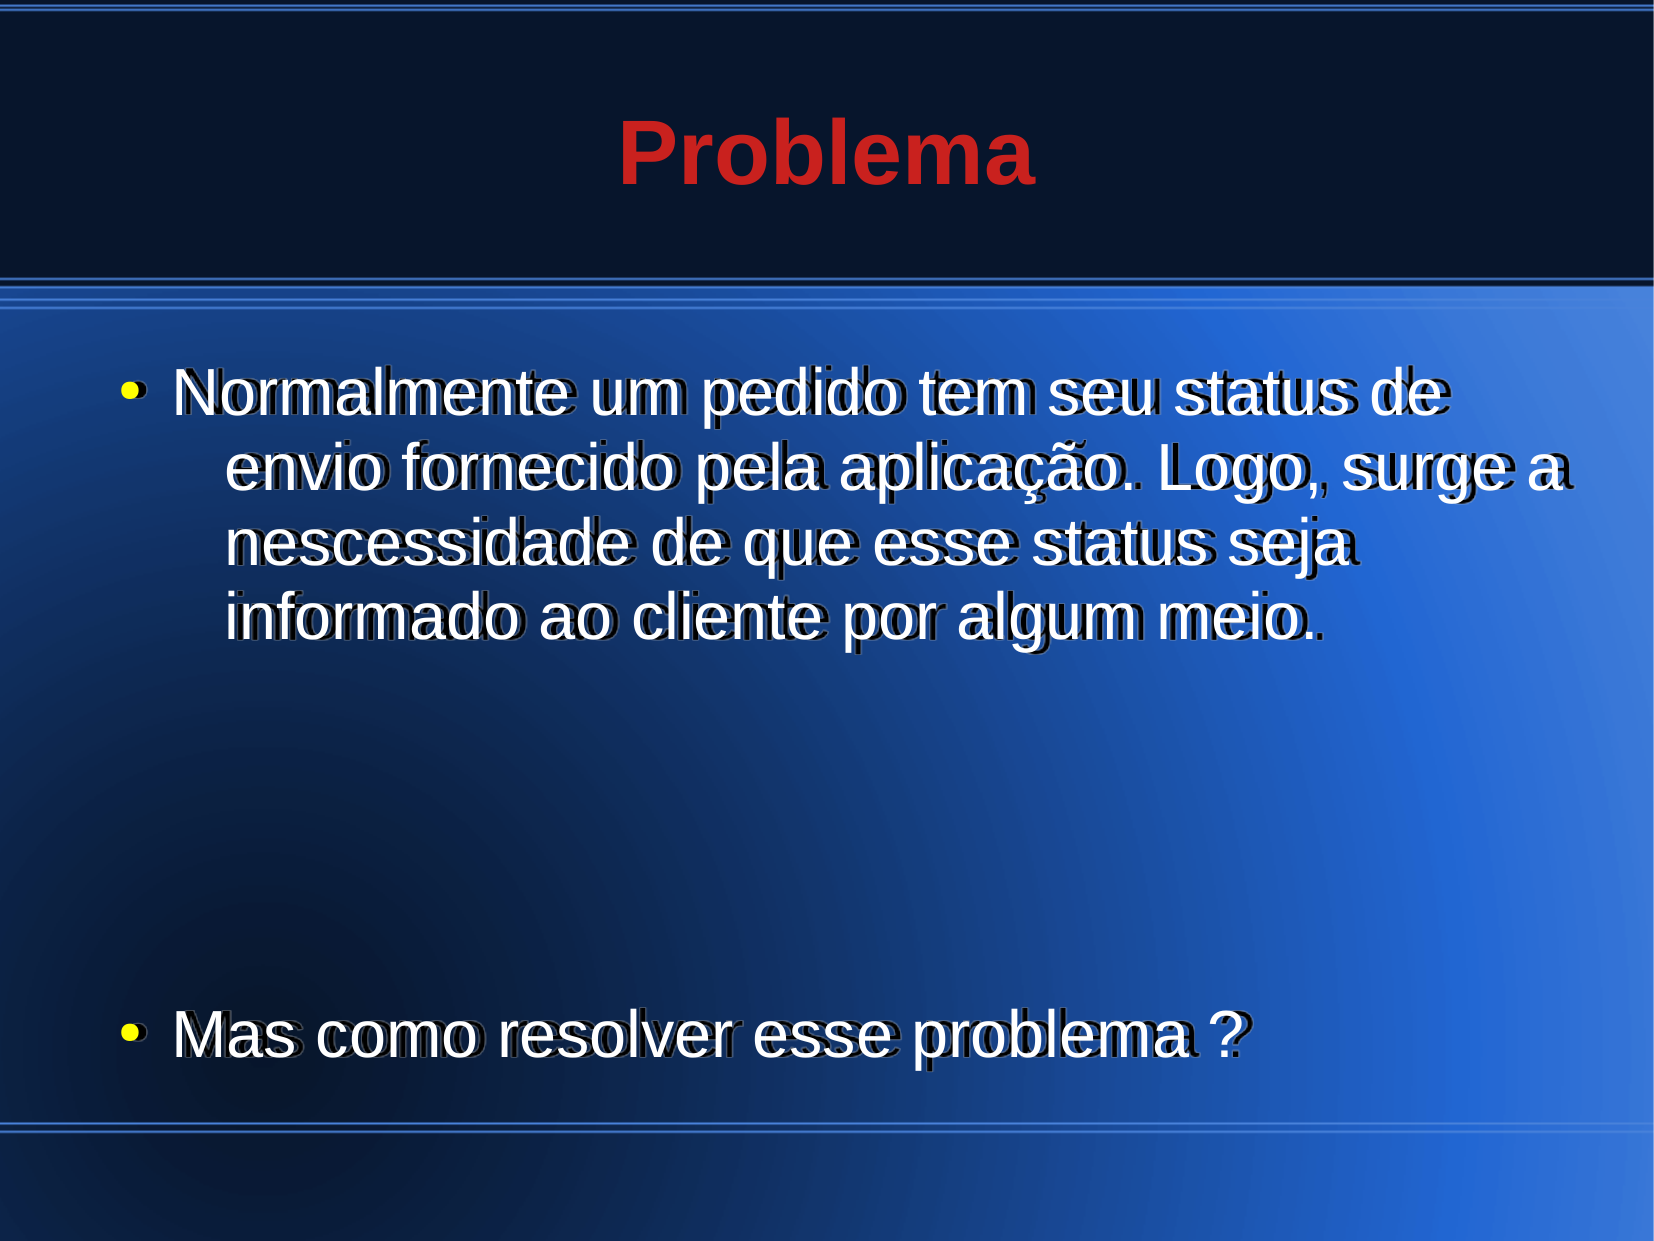

# Problema
Normalmente um pedido tem seu status de envio fornecido pela aplicação. Logo, surge a nescessidade de que esse status seja informado ao cliente por algum meio.
Mas como resolver esse problema ?